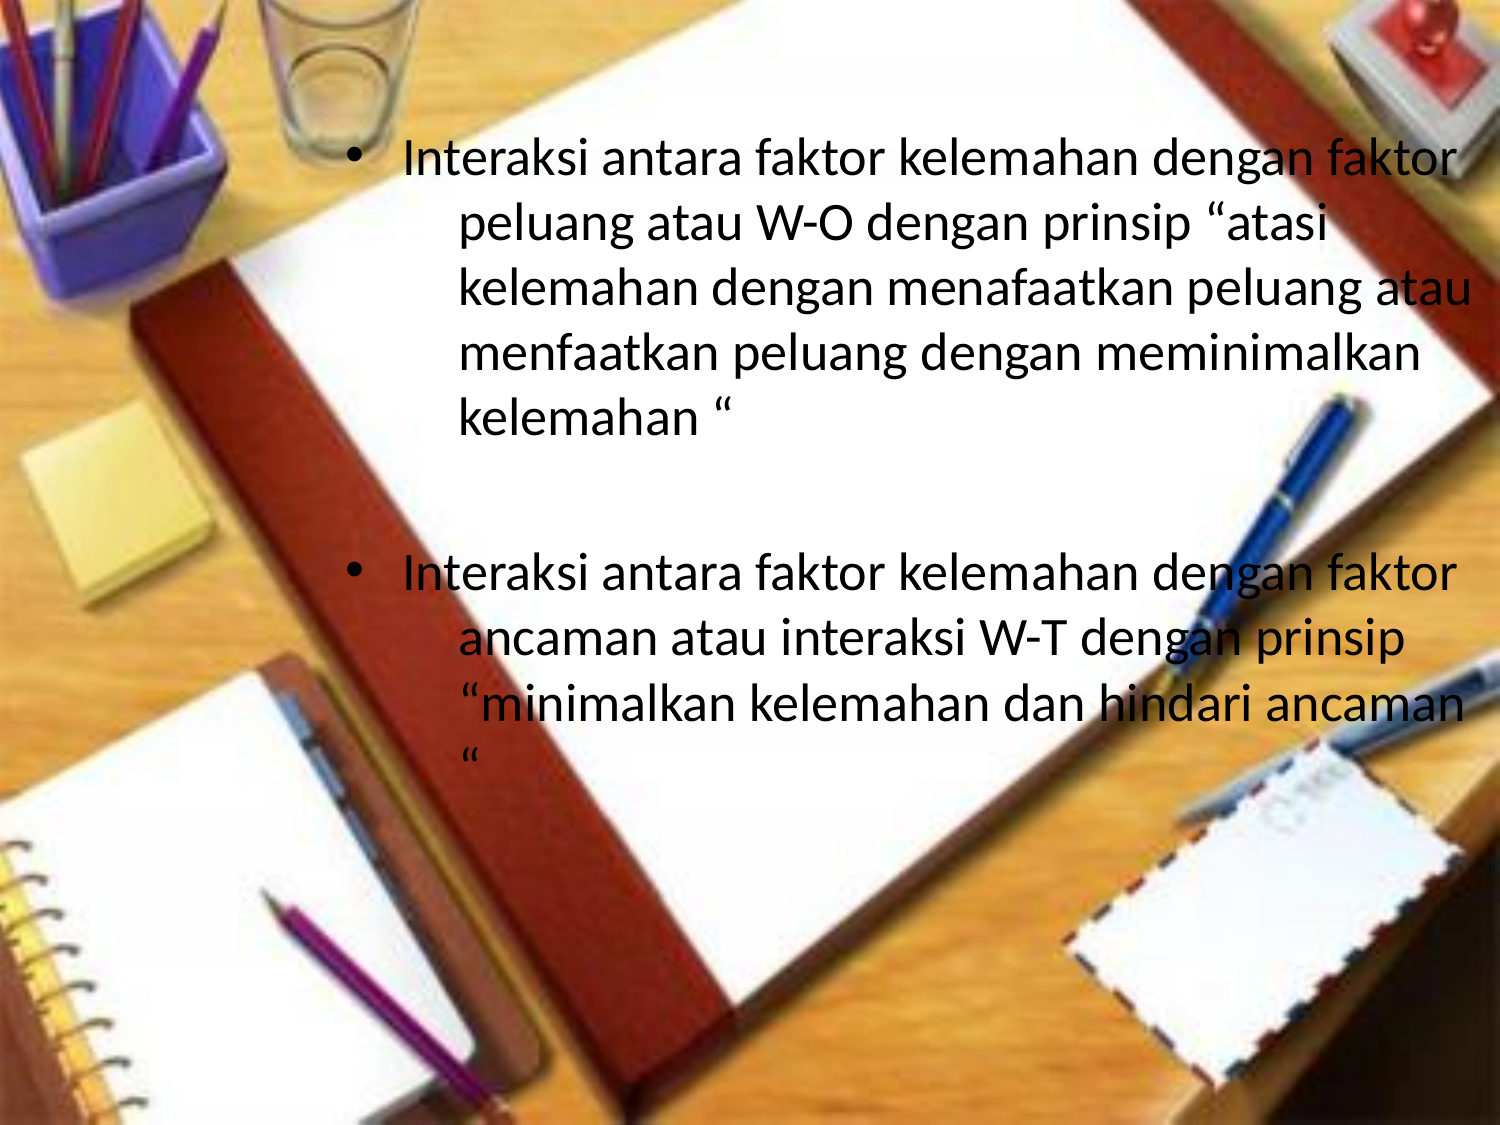

# Interaksi antara faktor kelemahan dengan faktor peluang atau W-O dengan prinsip “atasi kelemahan dengan menafaatkan peluang atau menfaatkan peluang dengan meminimalkan kelemahan “
Interaksi antara faktor kelemahan dengan faktor ancaman atau interaksi W-T dengan prinsip “minimalkan kelemahan dan hindari ancaman “